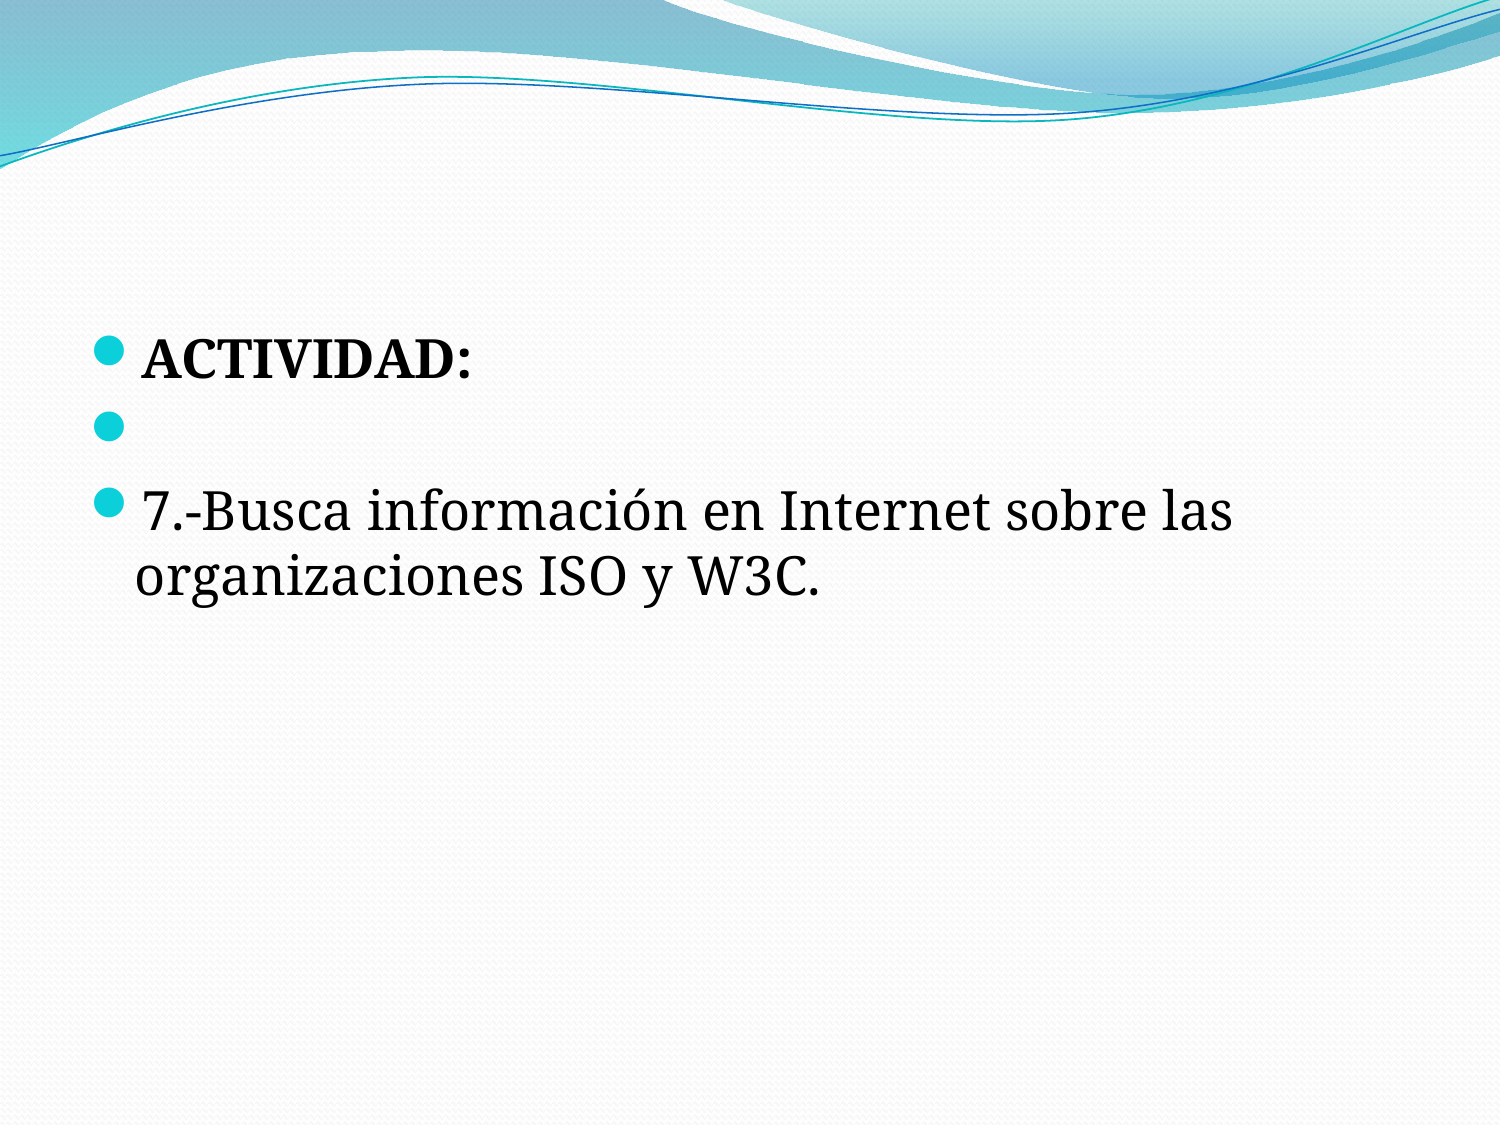

# ACTIVIDAD:
7.-Busca información en Internet sobre las organizaciones ISO y W3C.